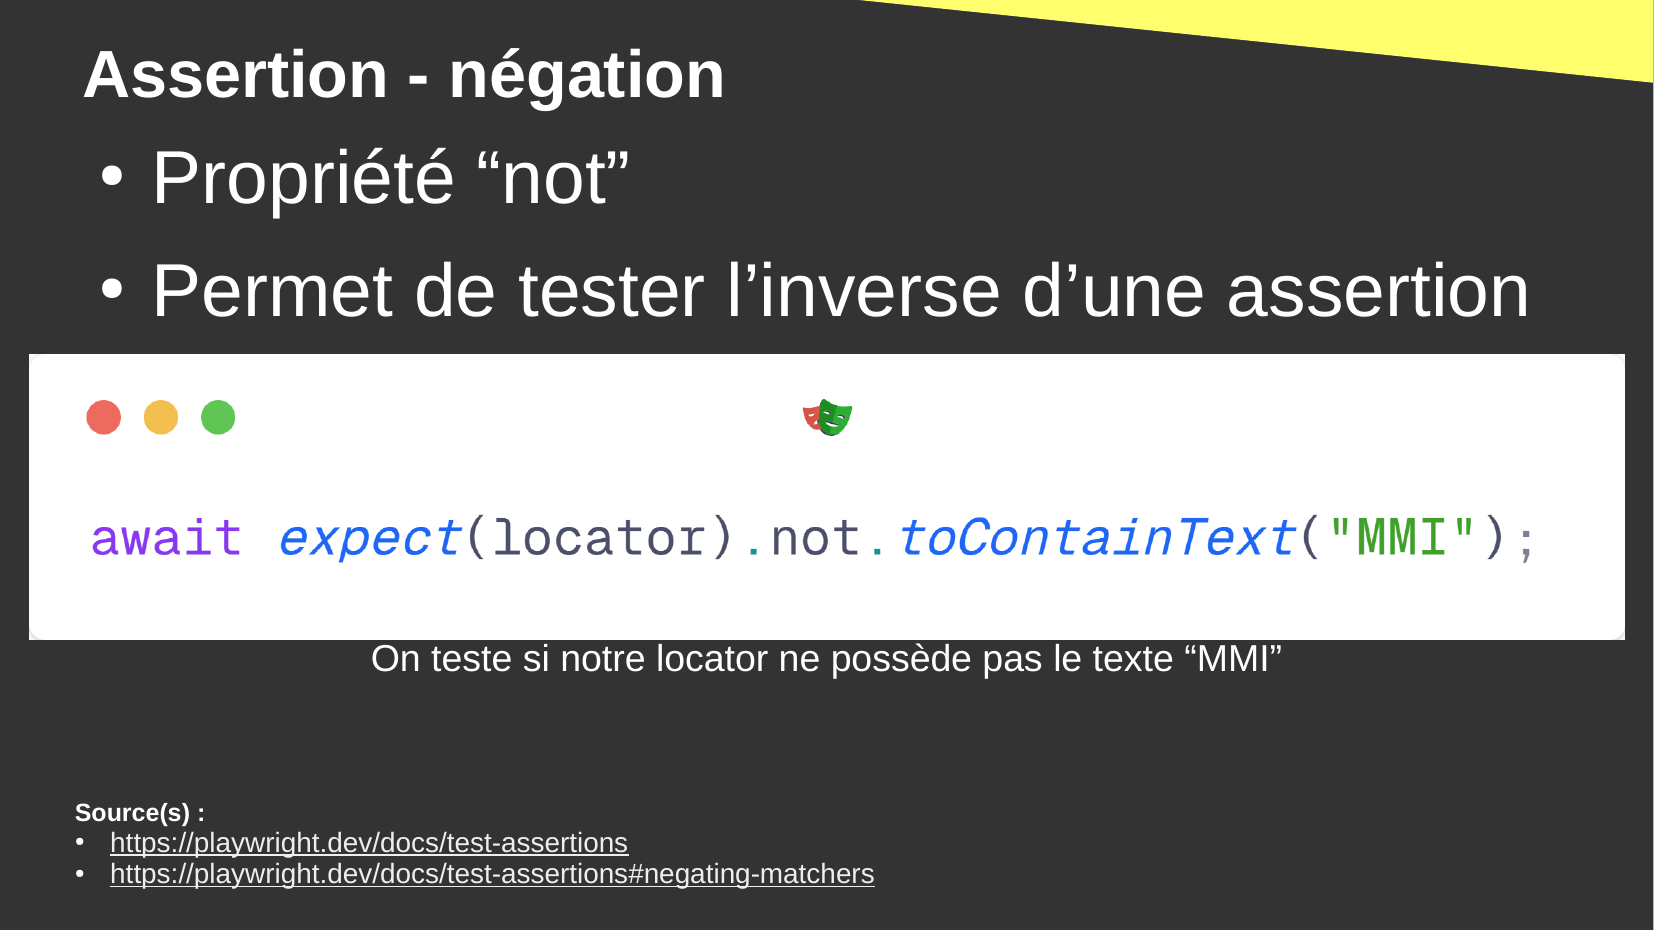

# Assertion - négation
Propriété “not”
Permet de tester l’inverse d’une assertion
On teste si notre locator ne possède pas le texte “MMI”
Source(s) :
https://playwright.dev/docs/test-assertions
https://playwright.dev/docs/test-assertions#negating-matchers